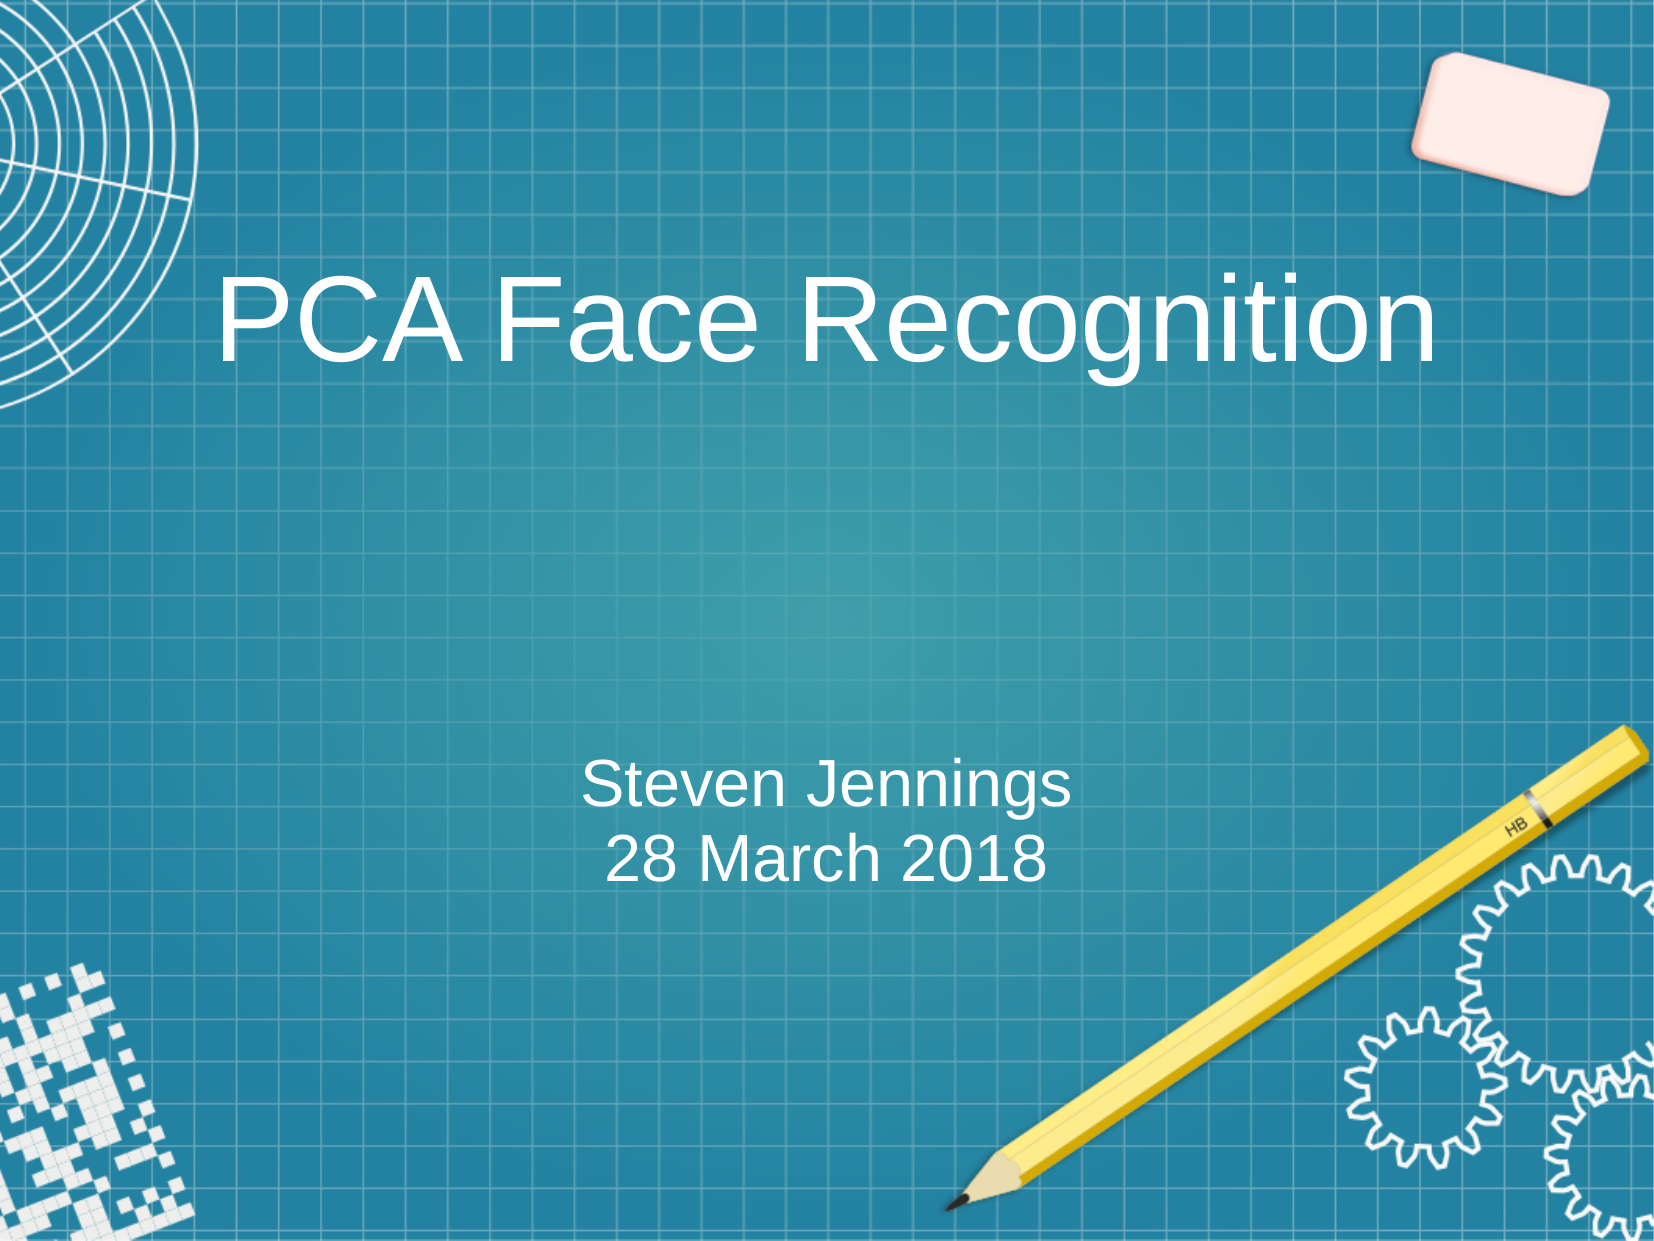

# PCA Face Recognition
Steven Jennings
28 March 2018